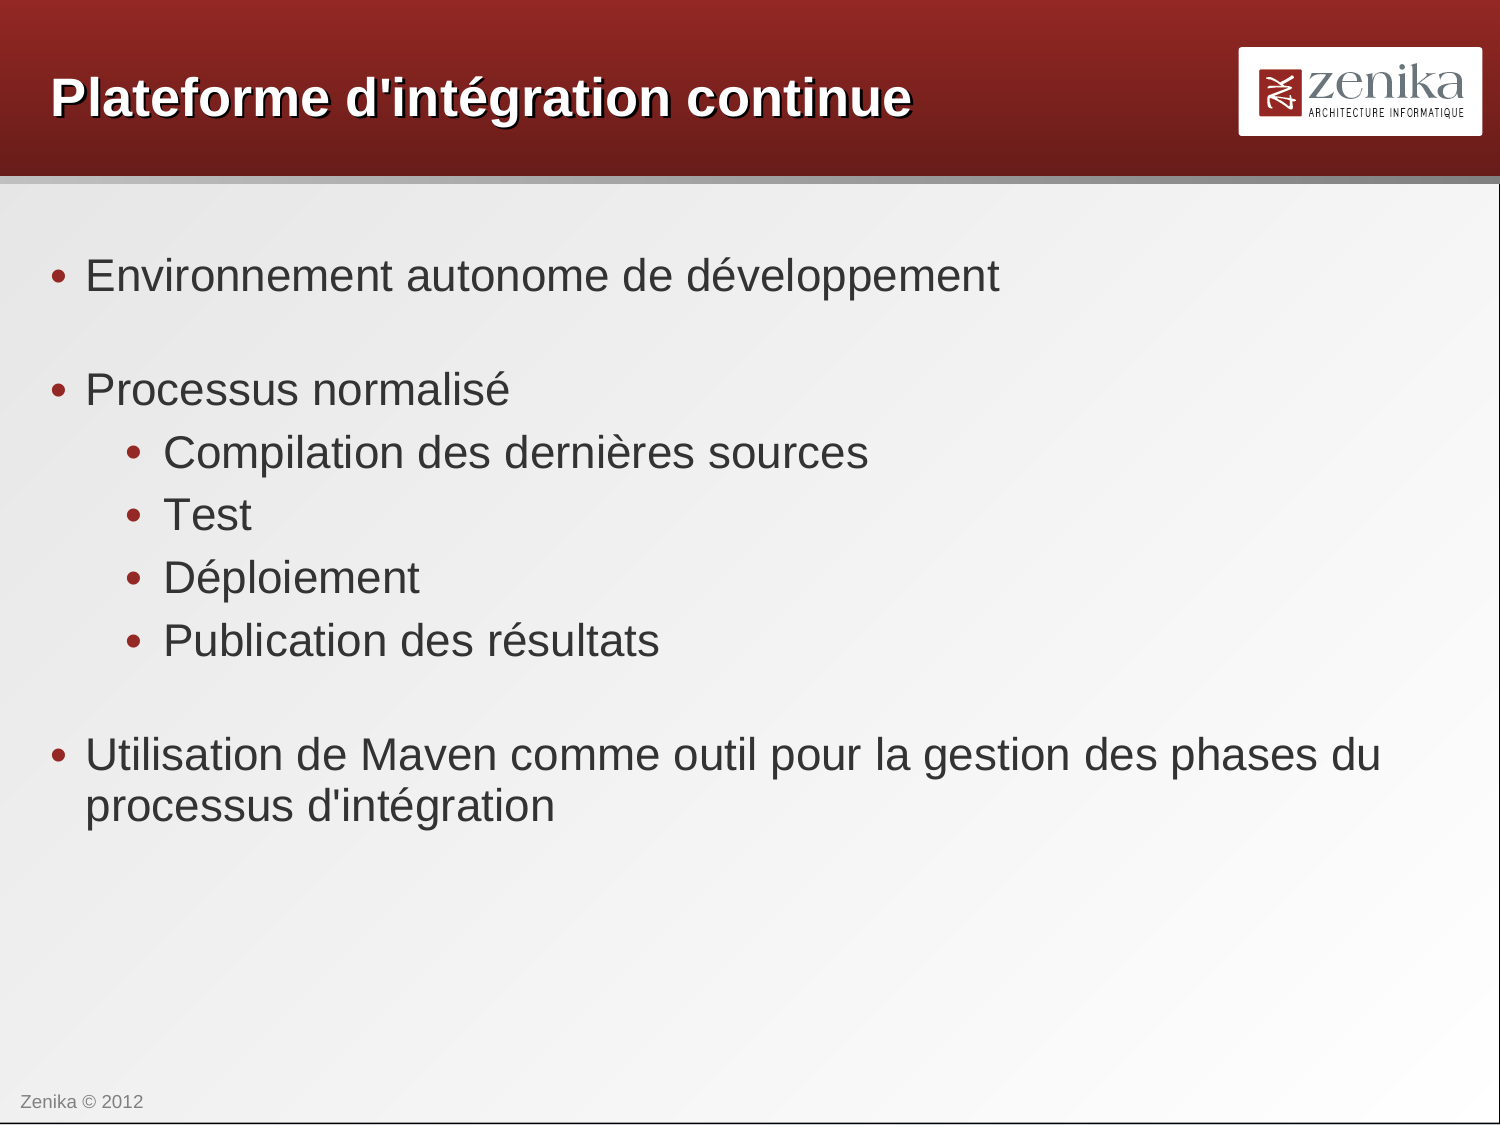

# Plateforme d'intégration continue
Environnement autonome de développement
Processus normalisé
Compilation des dernières sources
Test
Déploiement
Publication des résultats
Utilisation de Maven comme outil pour la gestion des phases du processus d'intégration